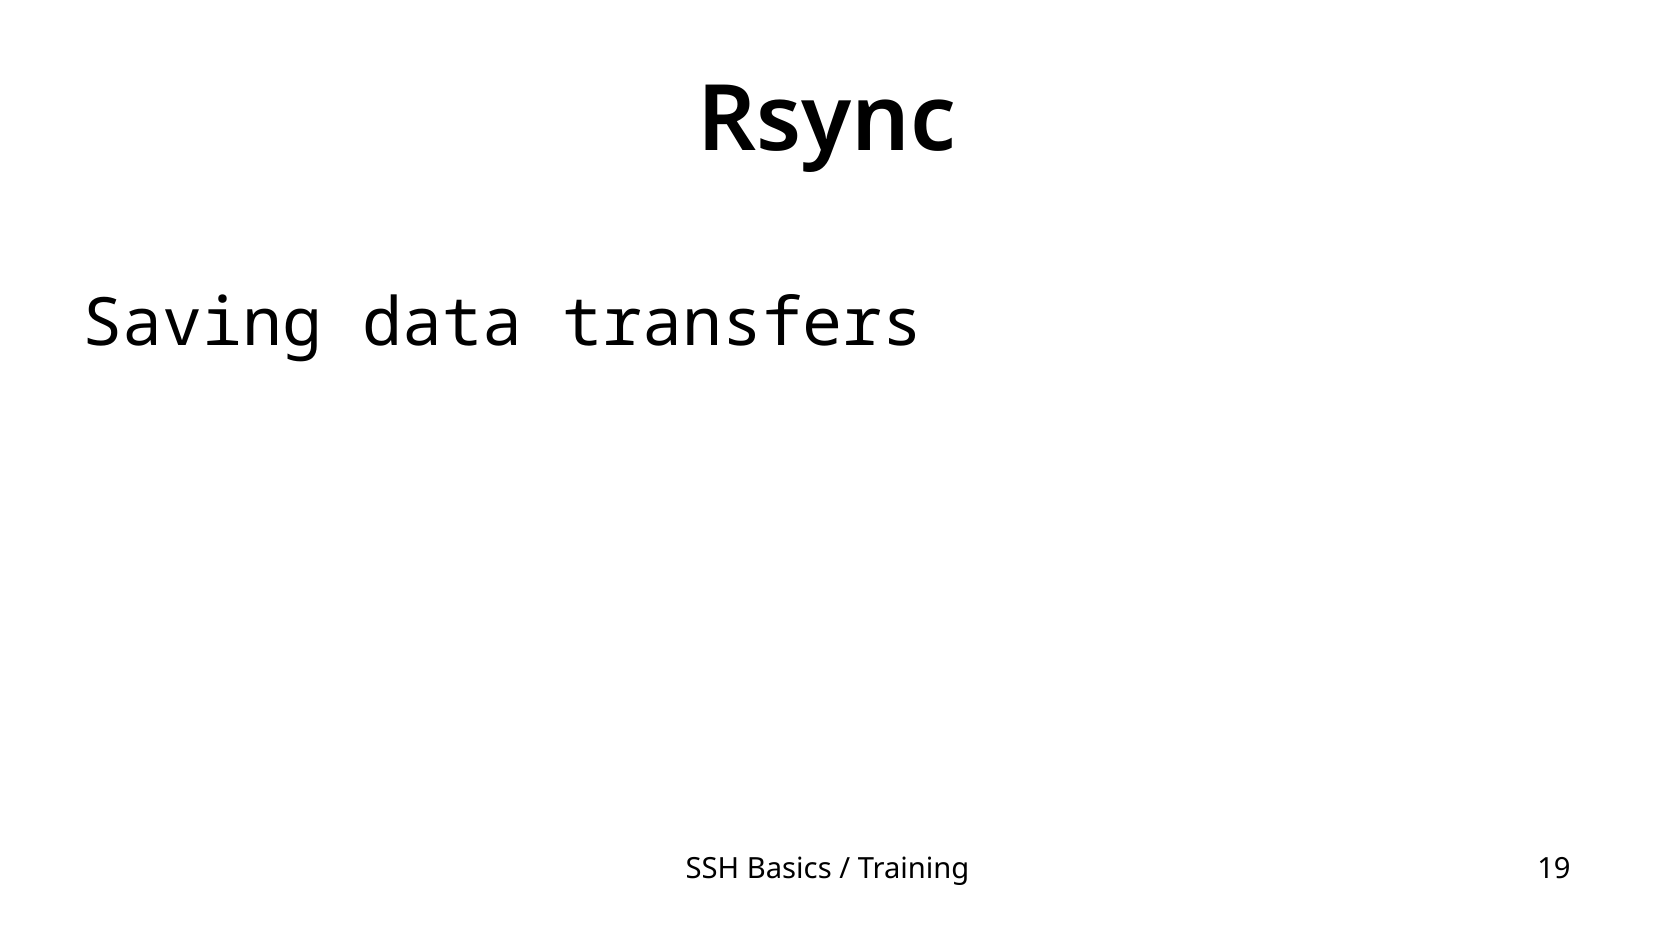

# Rsync
Saving data transfers
SSH Basics / Training
19